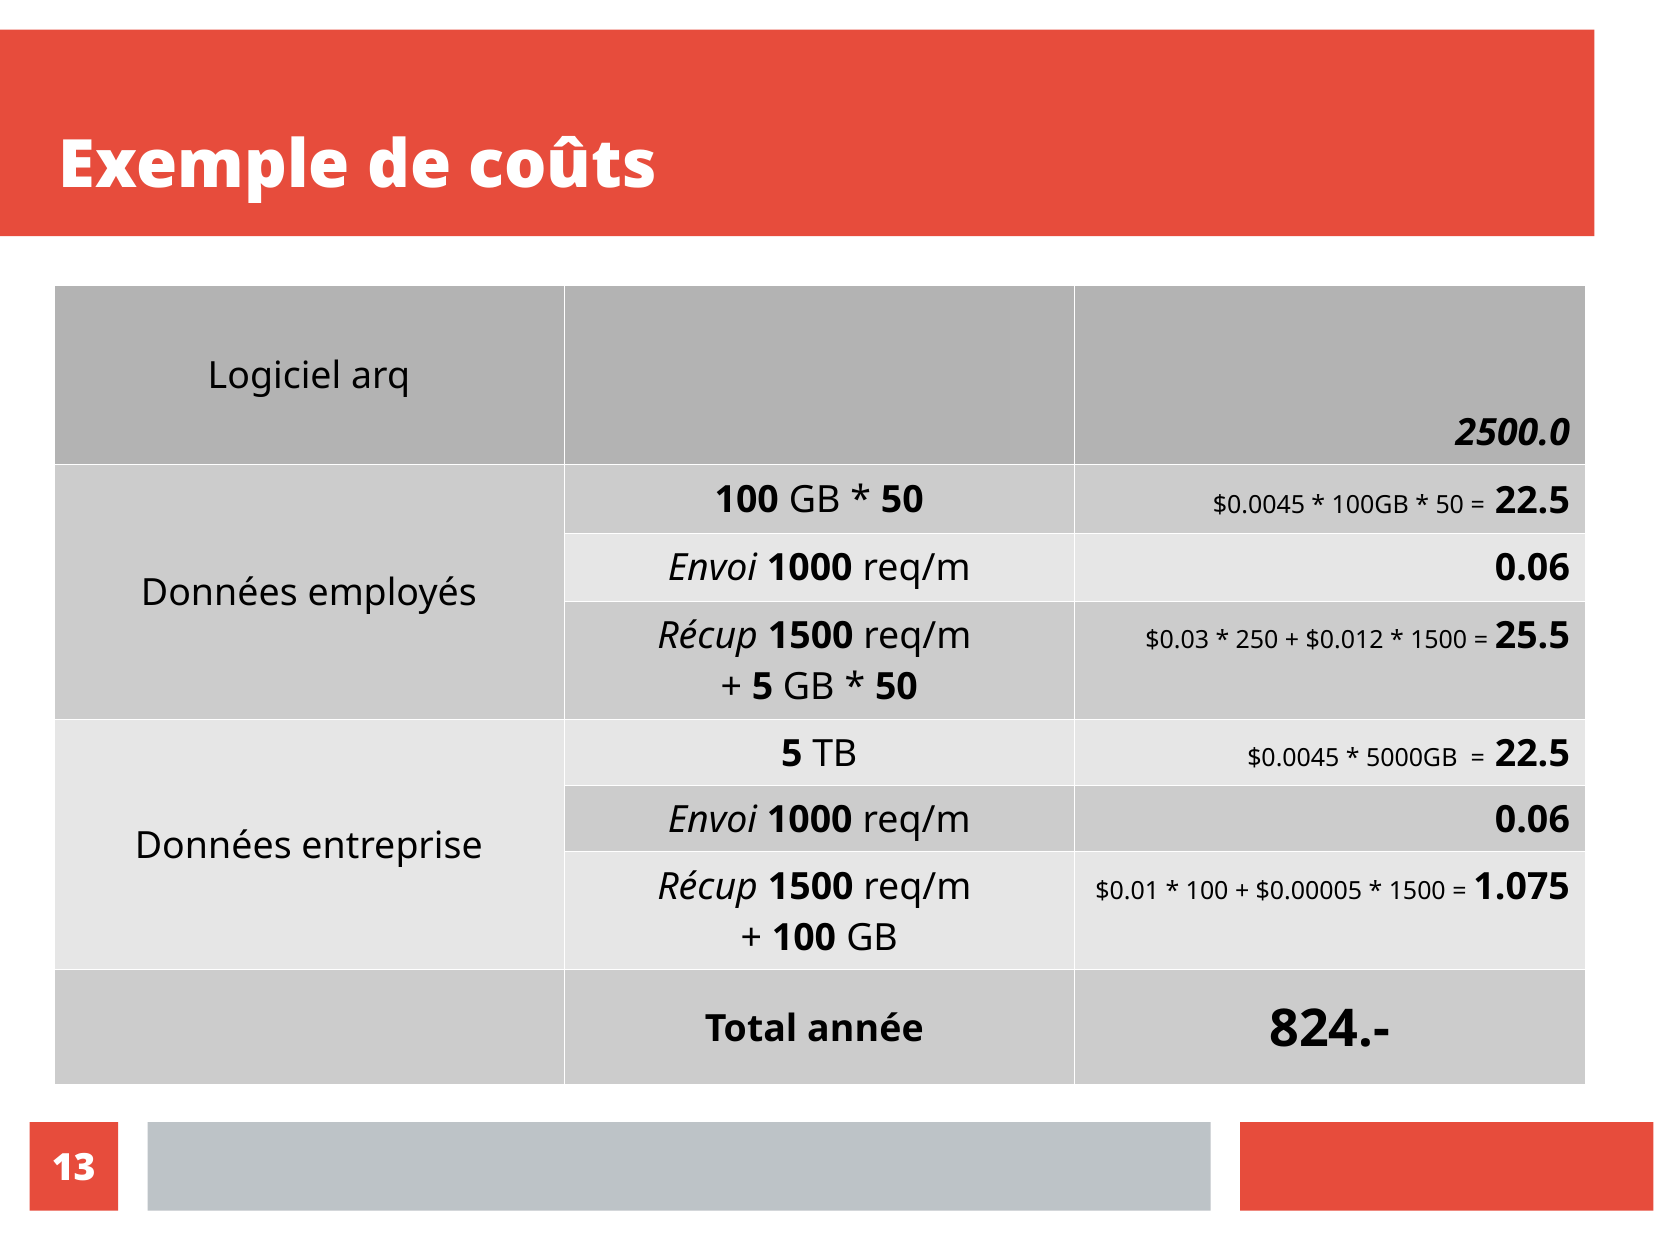

# Exemple de coûts
| Logiciel arq | | 2500.0 |
| --- | --- | --- |
| Données employés | 100 GB \* 50 | $0.0045 \* 100GB \* 50 = 22.5 |
| | Envoi 1000 req/m | 0.06 |
| | Récup 1500 req/m + 5 GB \* 50 | $0.03 \* 250 + $0.012 \* 1500 = 25.5 |
| Données entreprise | 5 TB | $0.0045 \* 5000GB = 22.5 |
| | Envoi 1000 req/m | 0.06 |
| | Récup 1500 req/m + 100 GB | $0.01 \* 100 + $0.00005 \* 1500 = 1.075 |
| | Total année | 824.- |
13